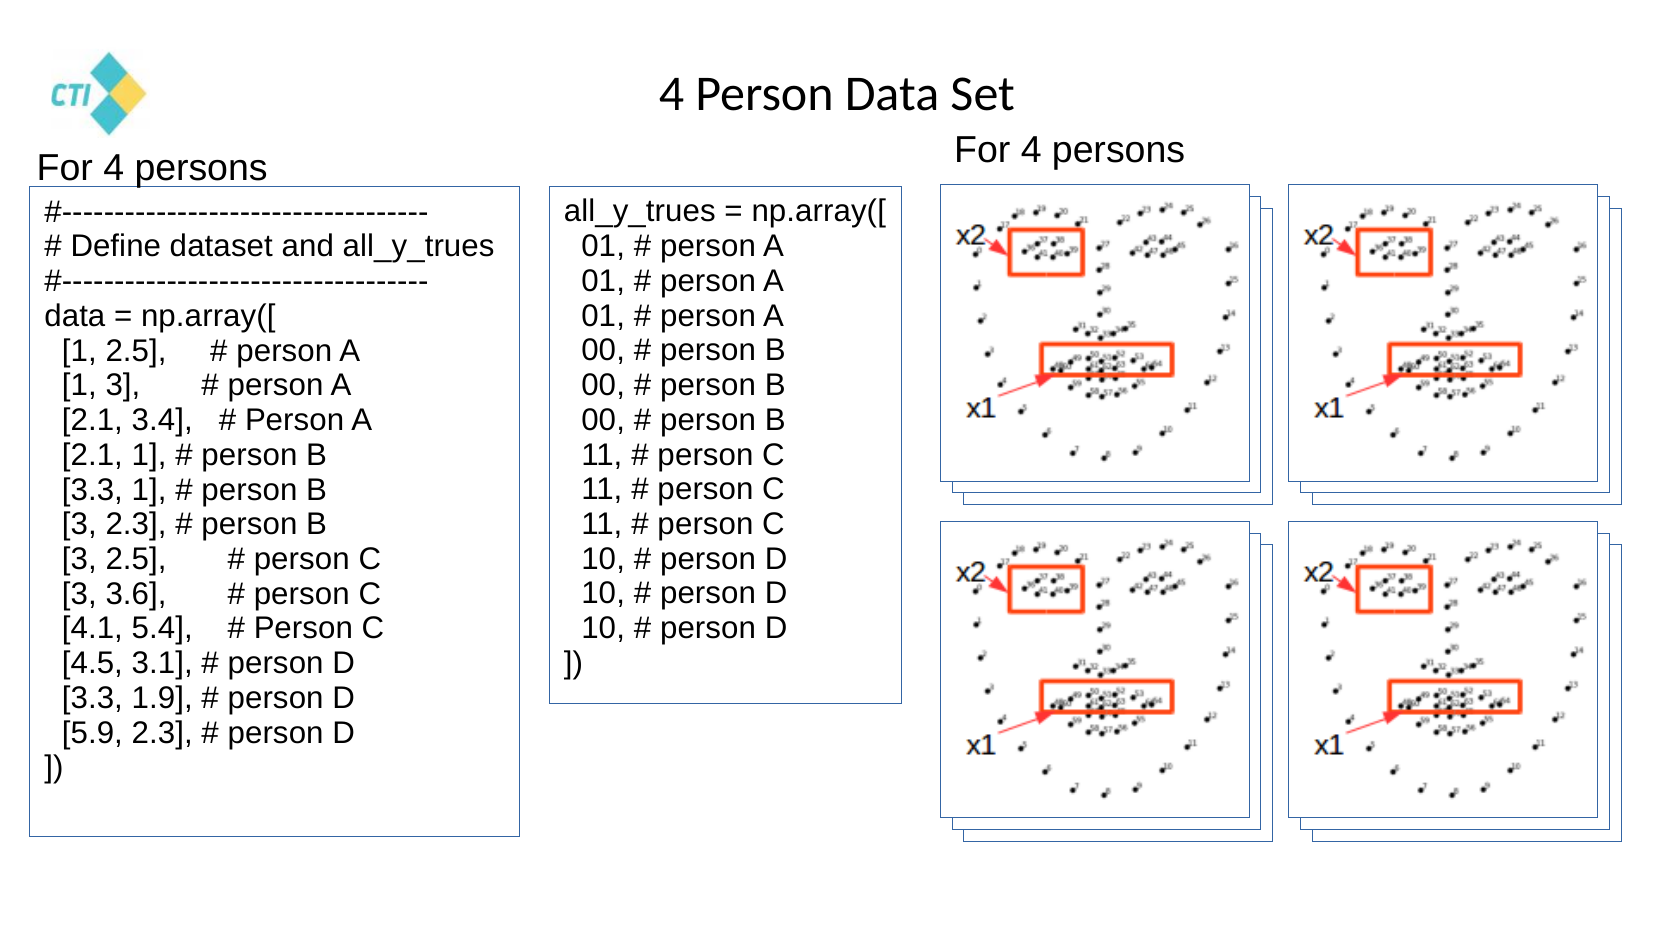

4 Person Data Set
For 4 persons
For 4 persons
all_y_trues = np.array([
 01, # person A
 01, # person A
 01, # person A
 00, # person B
 00, # person B
 00, # person B
 11, # person C
 11, # person C
 11, # person C
 10, # person D
 10, # person D
 10, # person D
])
#-----------------------------------
# Define dataset and all_y_trues
#-----------------------------------
data = np.array([
 [1, 2.5], # person A
 [1, 3], # person A
 [2.1, 3.4], # Person A
 [2.1, 1], # person B
 [3.3, 1], # person B
 [3, 2.3], # person B
 [3, 2.5], # person C
 [3, 3.6], # person C
 [4.1, 5.4], # Person C
 [4.5, 3.1], # person D
 [3.3, 1.9], # person D
 [5.9, 2.3], # person D
])